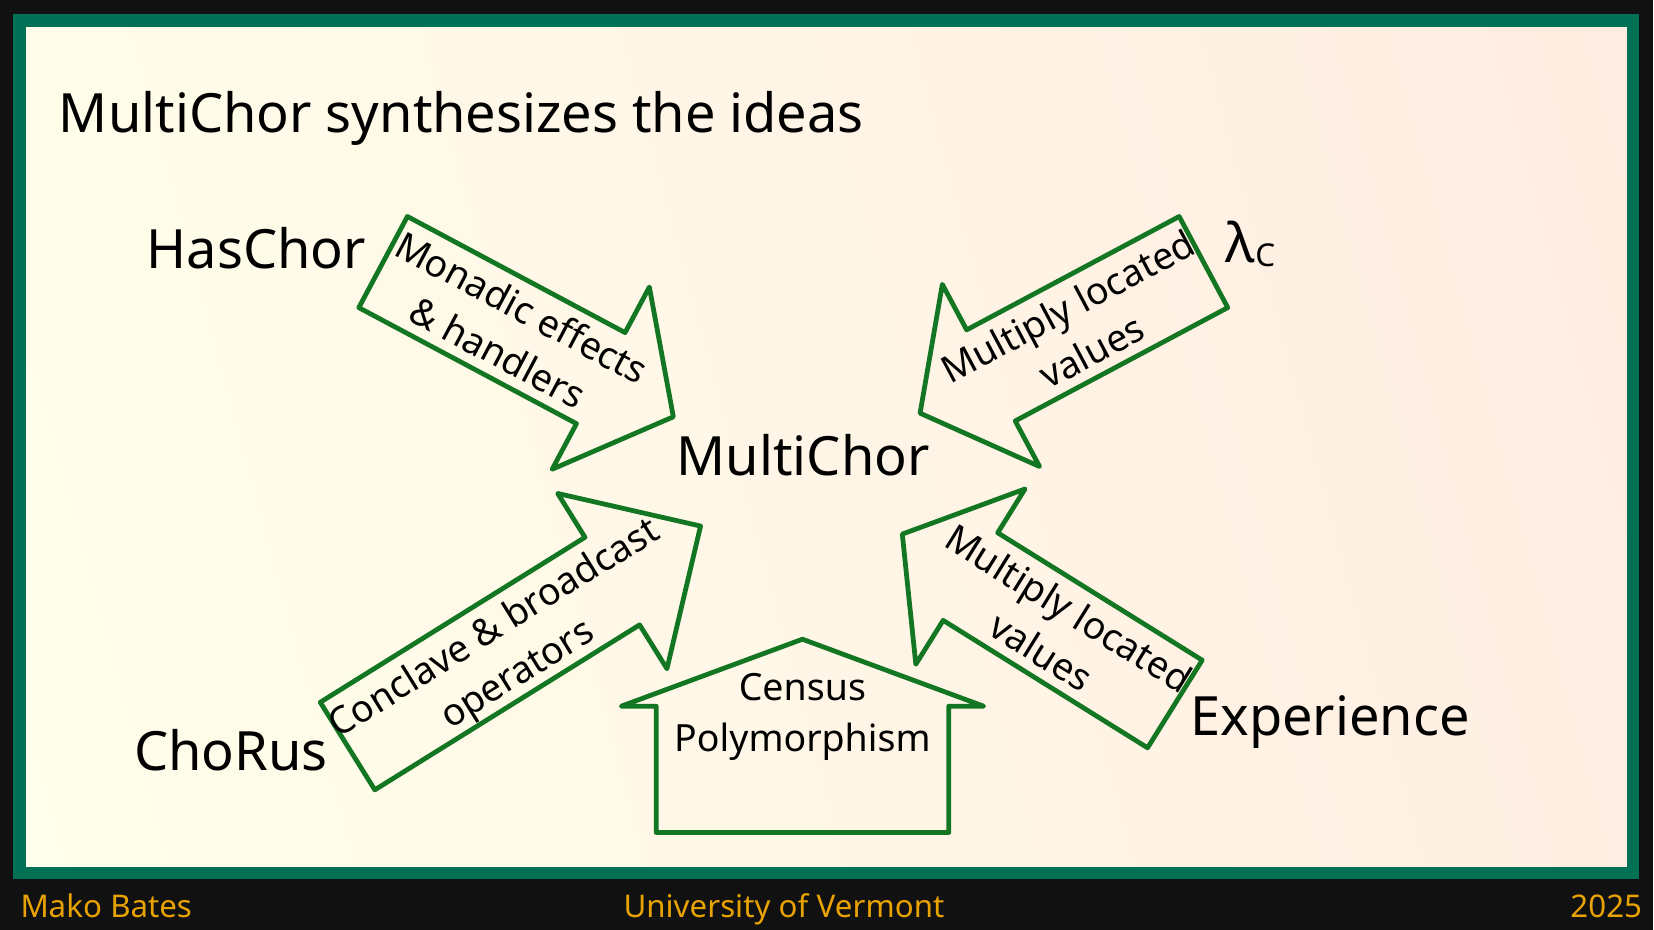

# MultiChor synthesizes the ideas
λC
HasChor
Multiply located
values
Monadic effects
& handlers
MultiChor
Multiply located
values
 Conclave & broadcast
operators
Census
Polymorphism
Experience
ChoRus